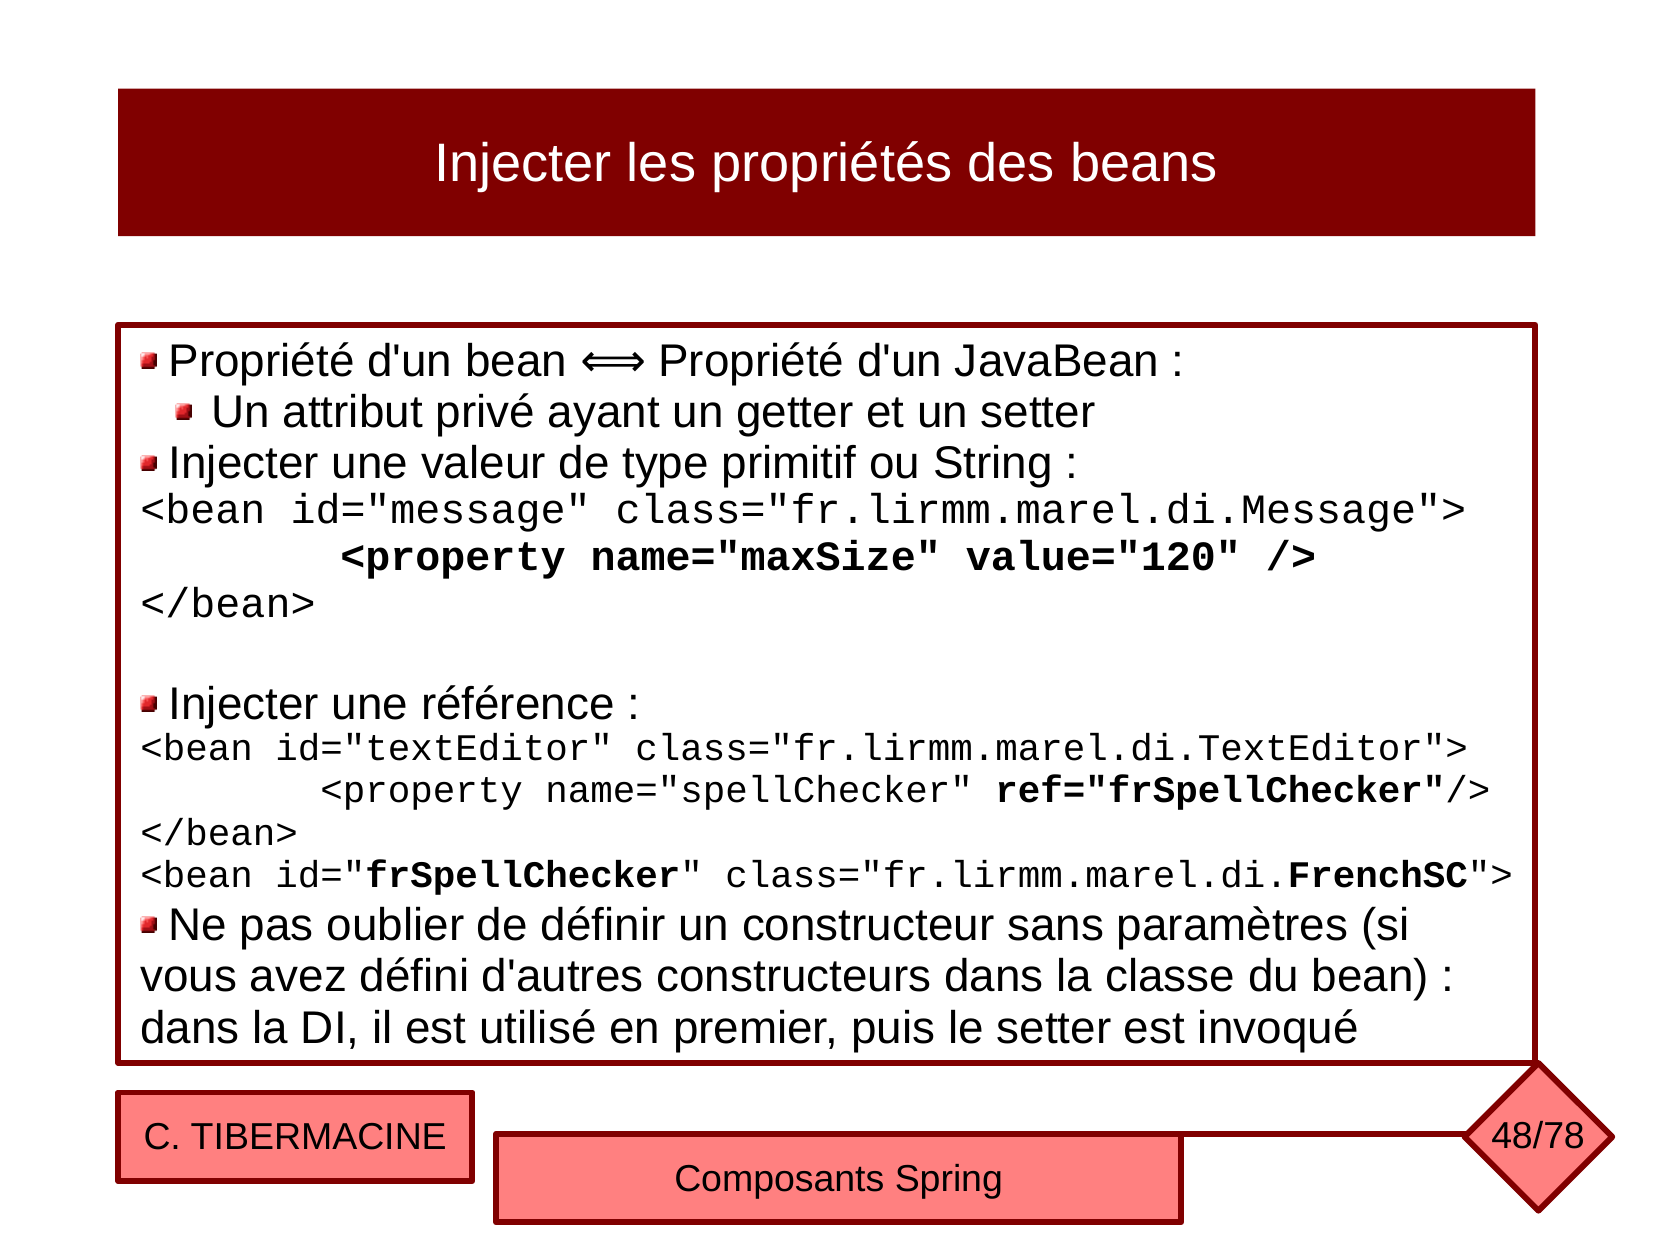

Injecter les propriétés des beans
 Propriété d'un bean ⟺ Propriété d'un JavaBean :
Un attribut privé ayant un getter et un setter
 Injecter une valeur de type primitif ou String :
<bean id="message" class="fr.lirmm.marel.di.Message">
 <property name="maxSize" value="120" />
</bean>
 Injecter une référence :
<bean id="textEditor" class="fr.lirmm.marel.di.TextEditor">
 <property name="spellChecker" ref="frSpellChecker"/>
</bean>
<bean id="frSpellChecker" class="fr.lirmm.marel.di.FrenchSC">
 Ne pas oublier de définir un constructeur sans paramètres (si
vous avez défini d'autres constructeurs dans la classe du bean) :
dans la DI, il est utilisé en premier, puis le setter est invoqué
C. TIBERMACINE
Composants Spring